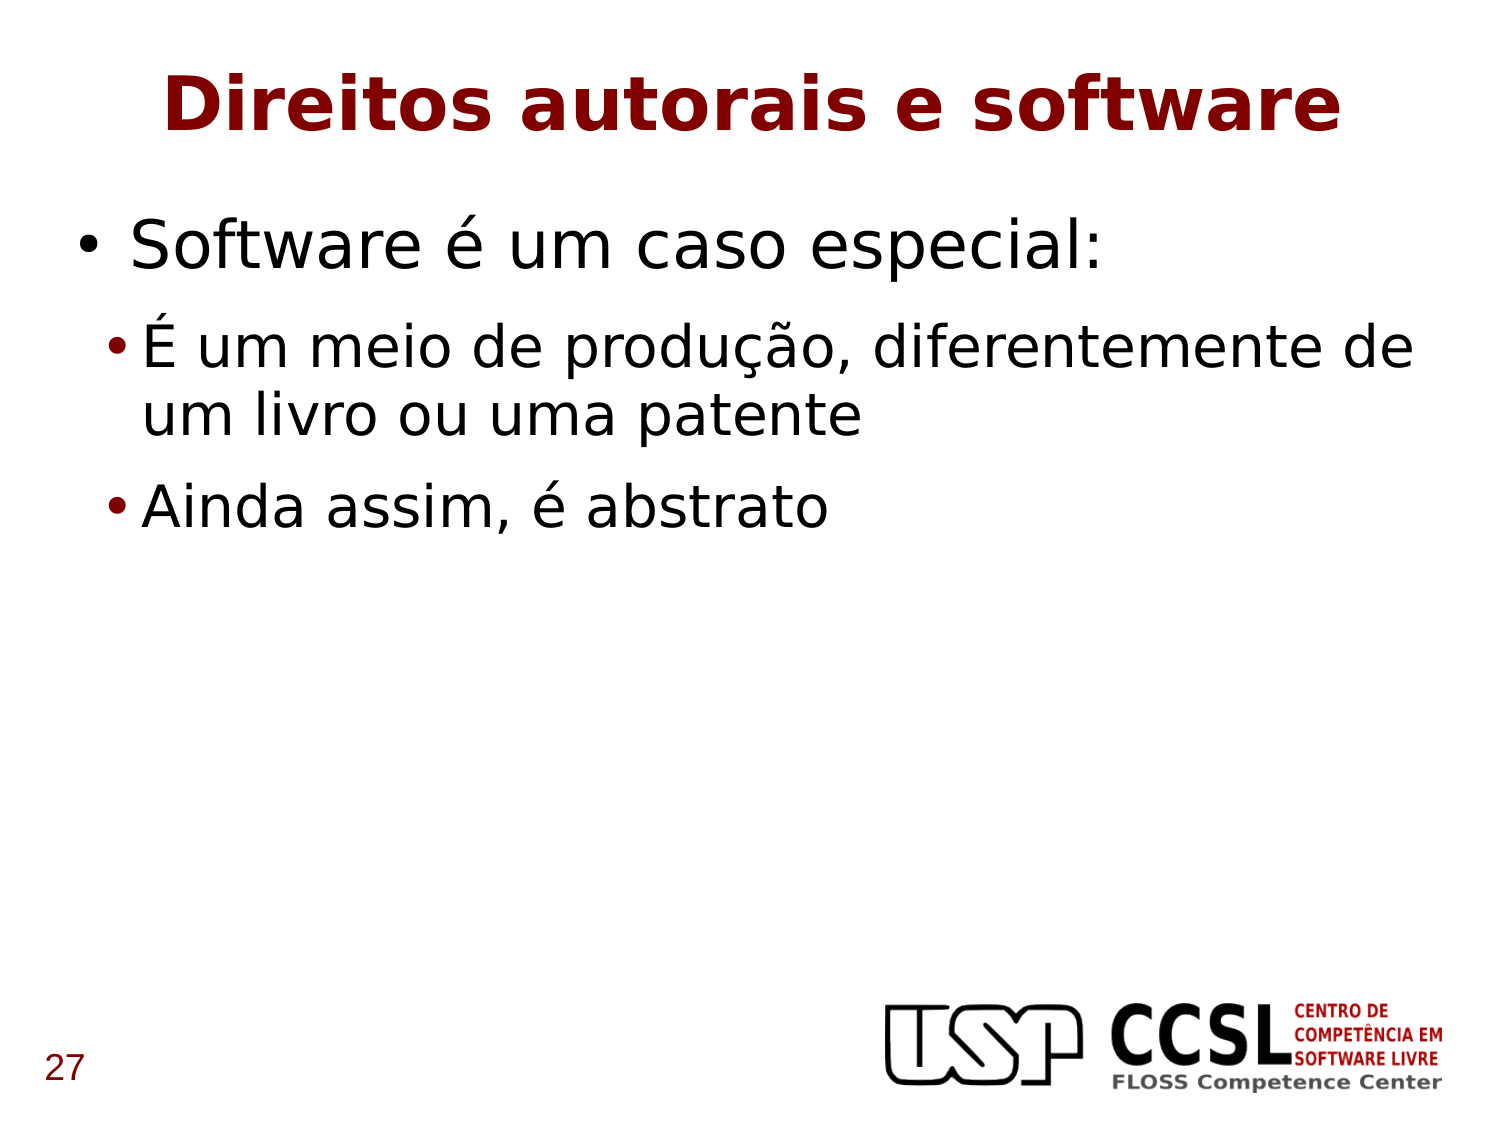

# Direitos autorais e software
Software é um caso especial:
É um meio de produção, diferentemente de um livro ou uma patente
Ainda assim, é abstrato